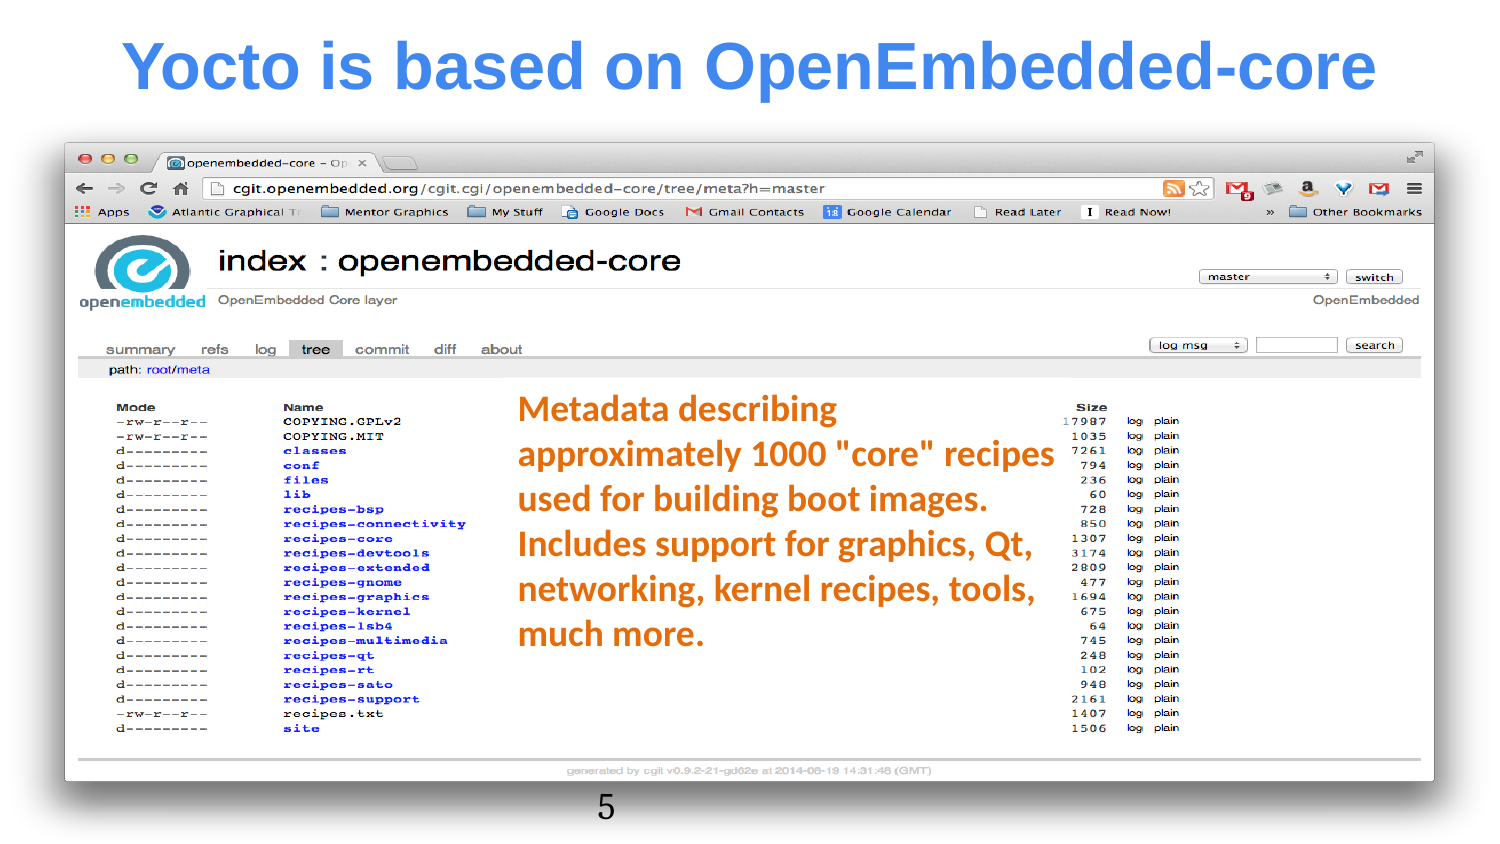

Yocto is based on OpenEmbedded-core
Metadata describing approximately 1000 "core" recipes used for building boot images. Includes support for graphics, Qt, networking, kernel recipes, tools, much more.